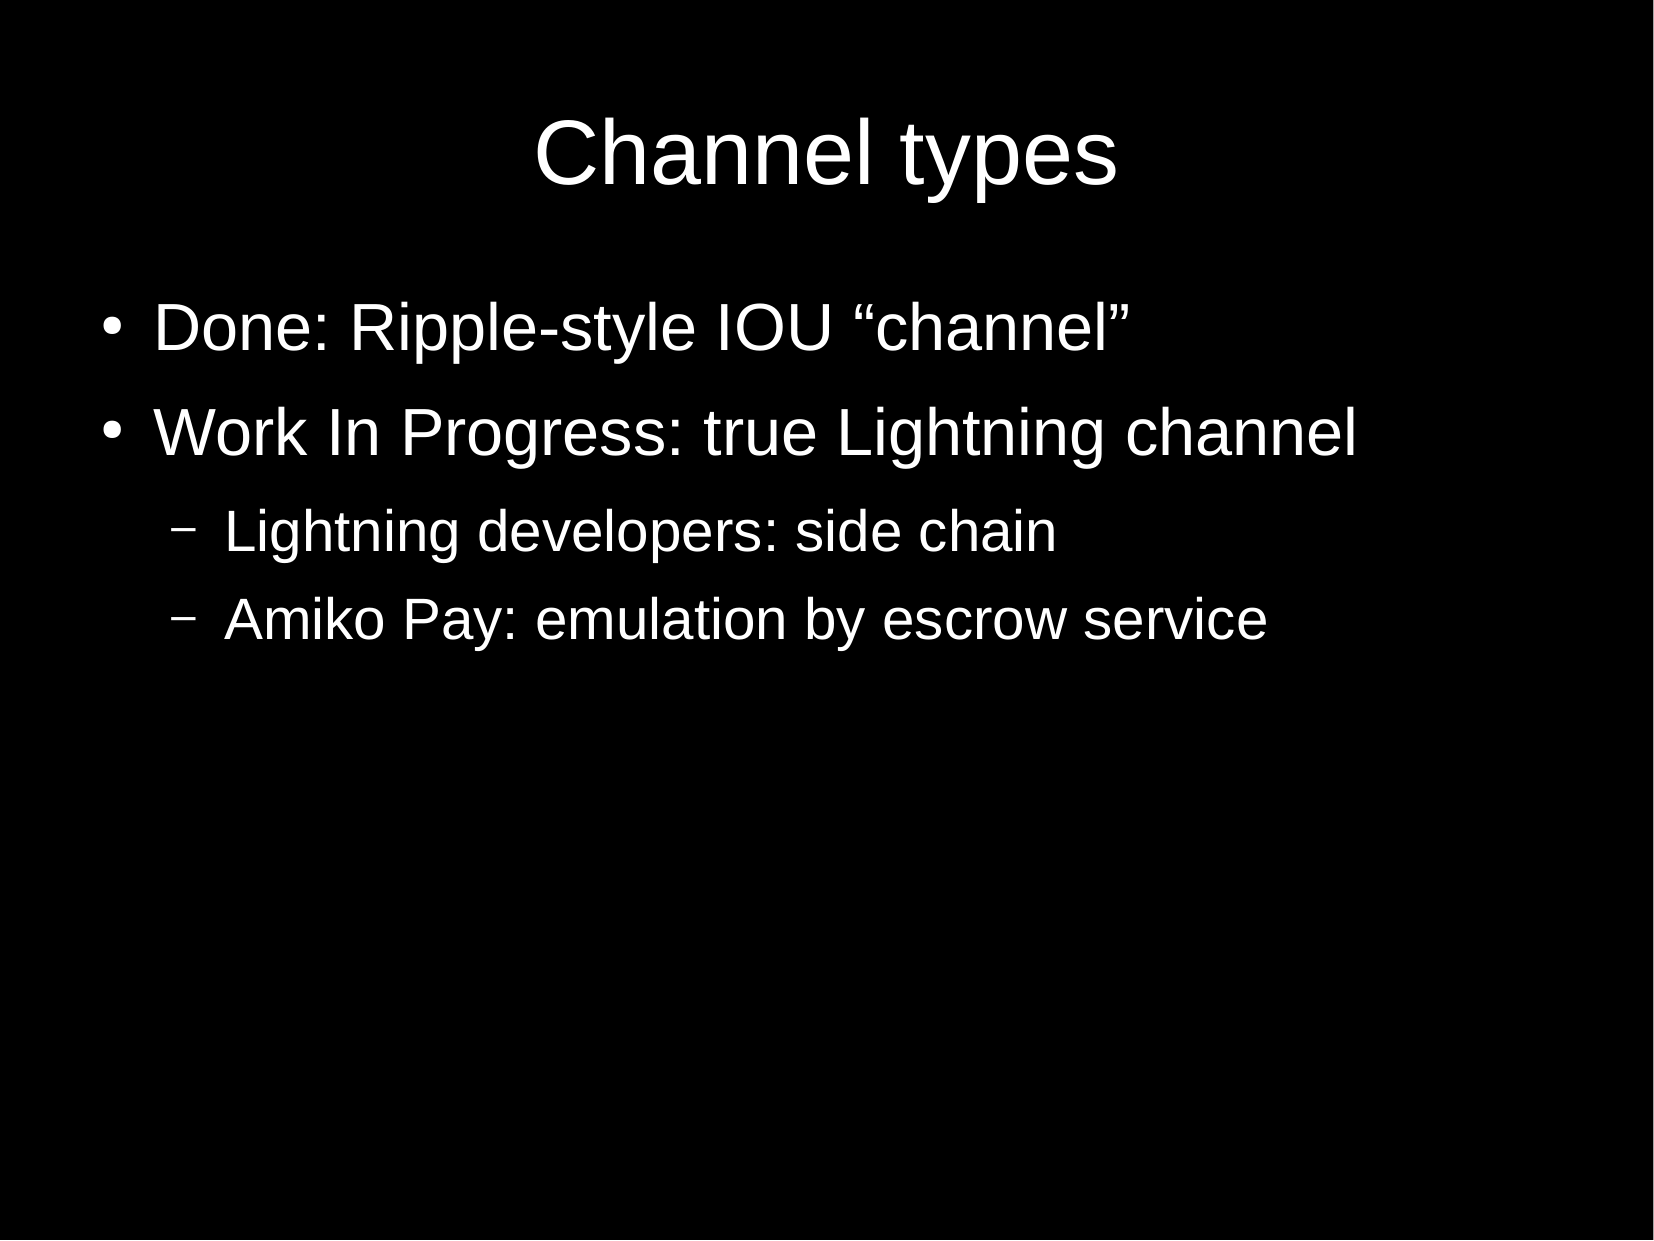

# Channel types
Done: Ripple-style IOU “channel”
Work In Progress: true Lightning channel
Lightning developers: side chain
Amiko Pay: emulation by escrow service